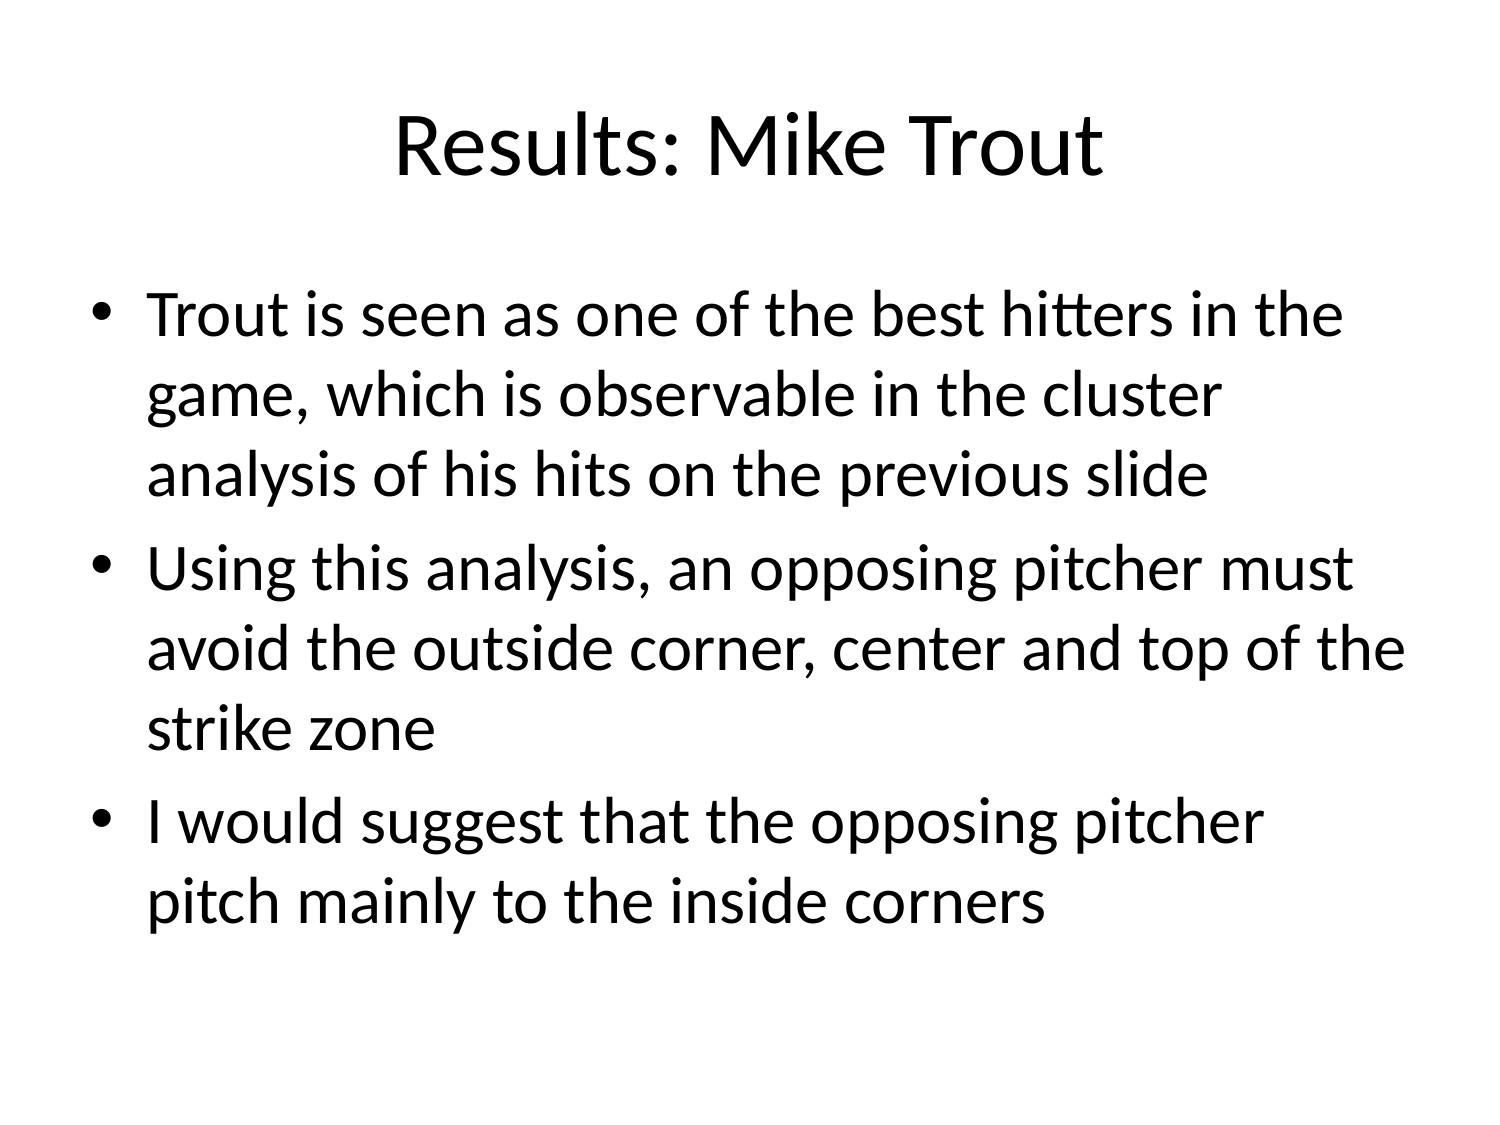

# Results: Mike Trout
Trout is seen as one of the best hitters in the game, which is observable in the cluster analysis of his hits on the previous slide
Using this analysis, an opposing pitcher must avoid the outside corner, center and top of the strike zone
I would suggest that the opposing pitcher pitch mainly to the inside corners